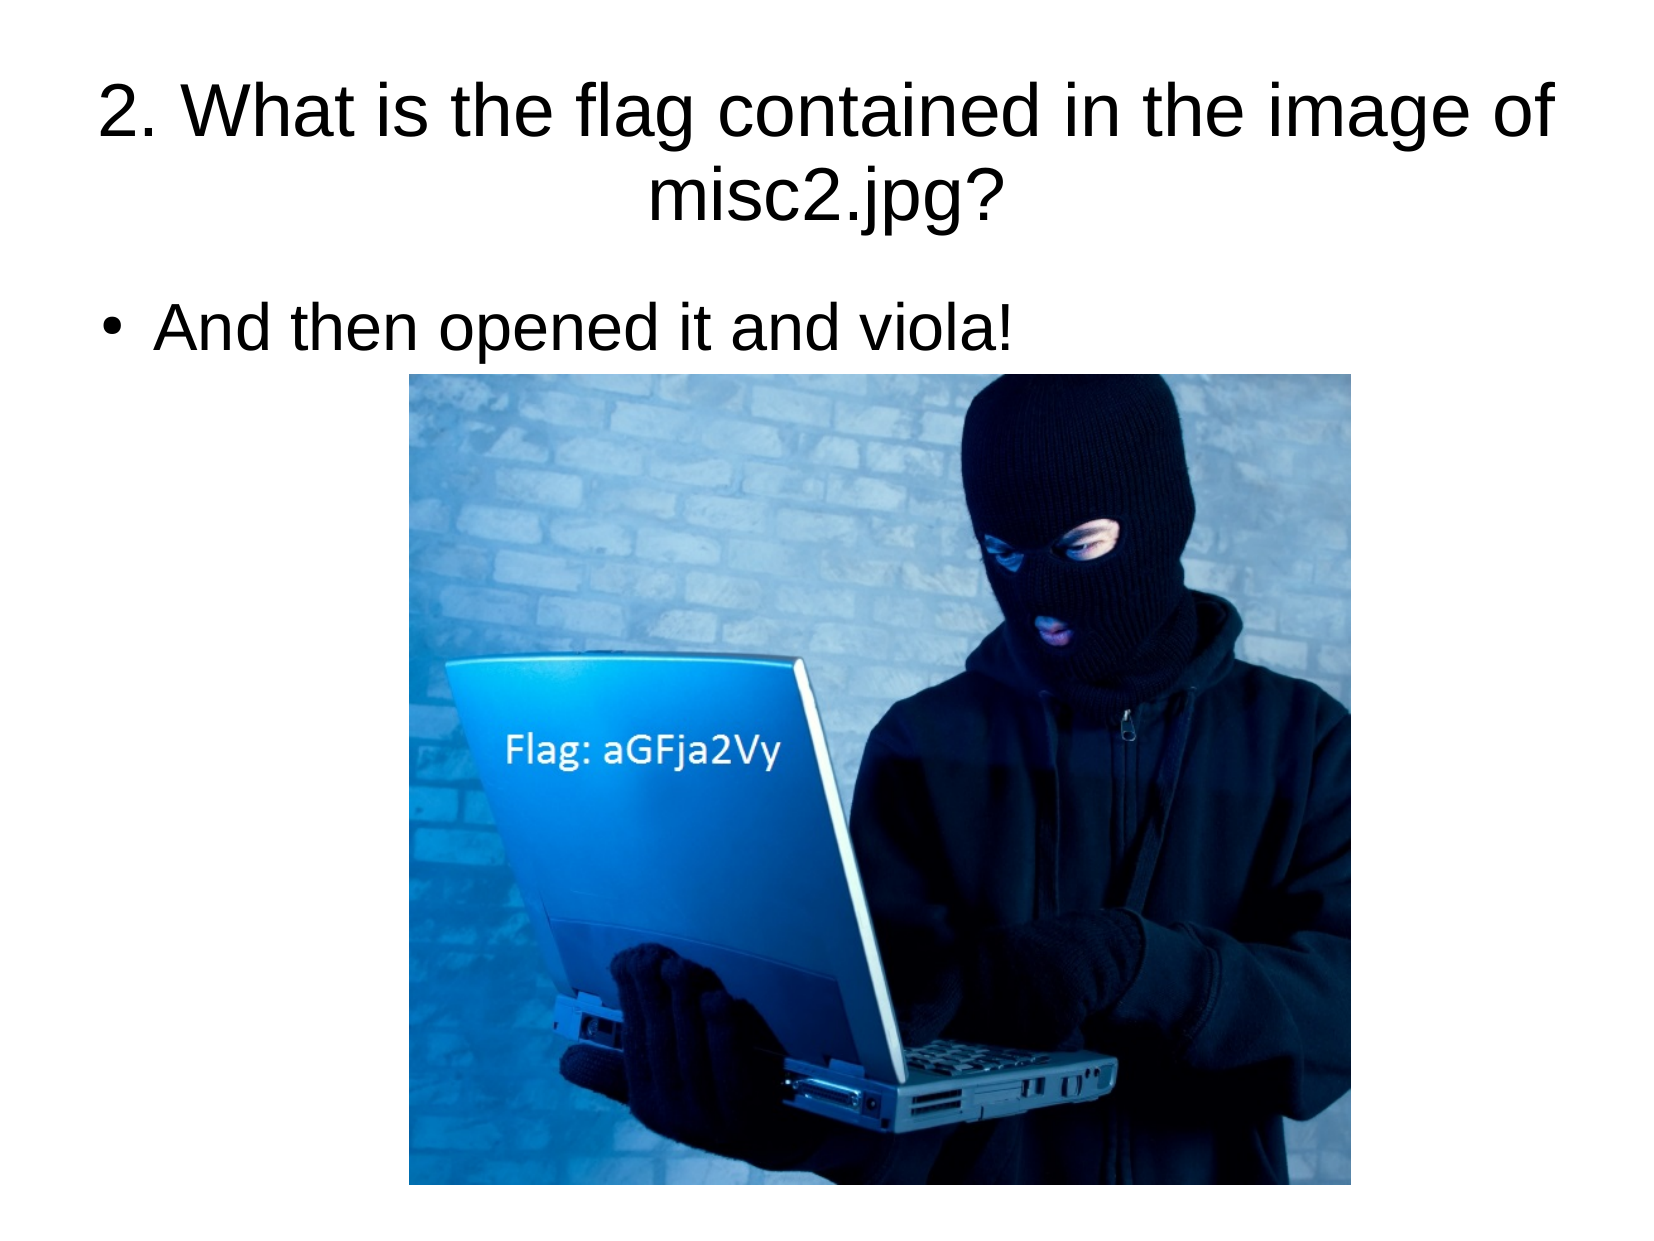

# 2. What is the flag contained in the image of misc2.jpg?
And then opened it and viola!